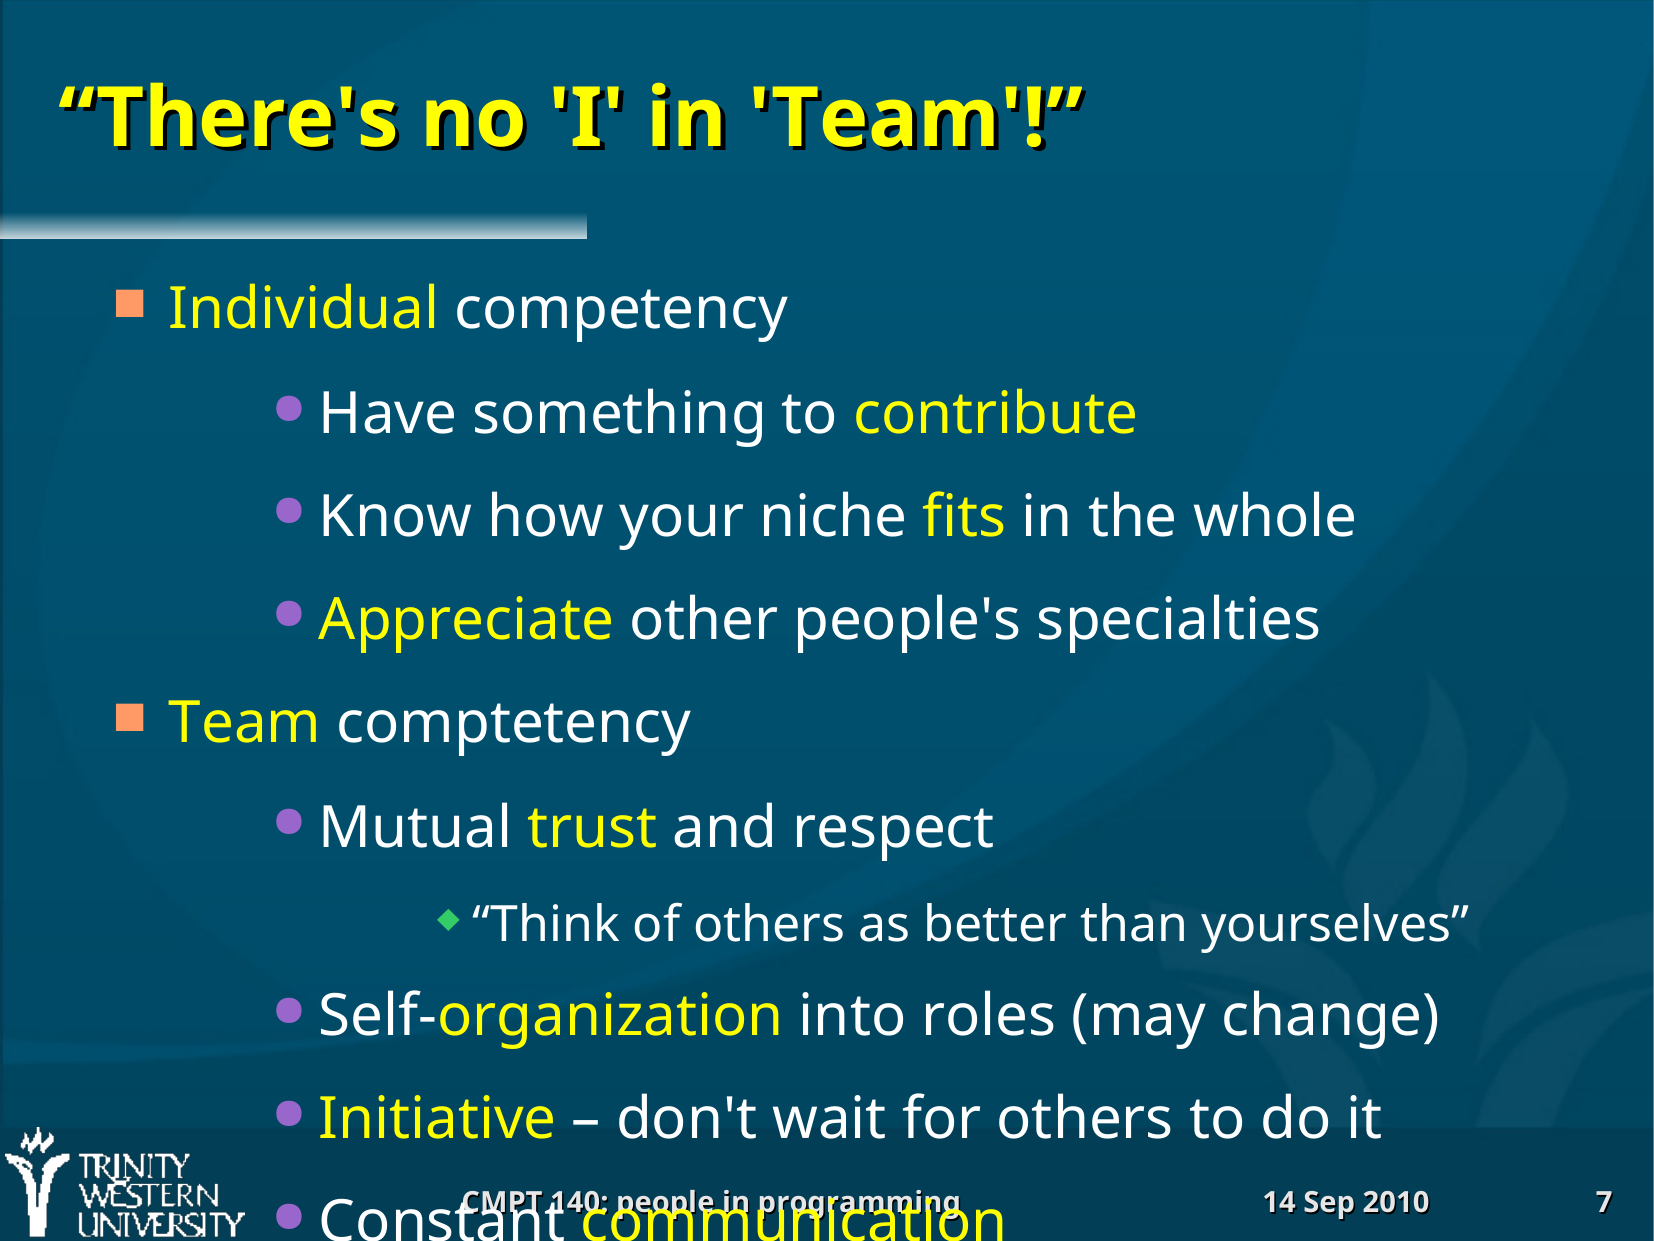

# “There's no 'I' in 'Team'!”
Individual competency
Have something to contribute
Know how your niche fits in the whole
Appreciate other people's specialties
Team comptetency
Mutual trust and respect
“Think of others as better than yourselves”
Self-organization into roles (may change)
Initiative – don't wait for others to do it
Constant communication
CMPT 140: people in programming
14 Sep 2010
7